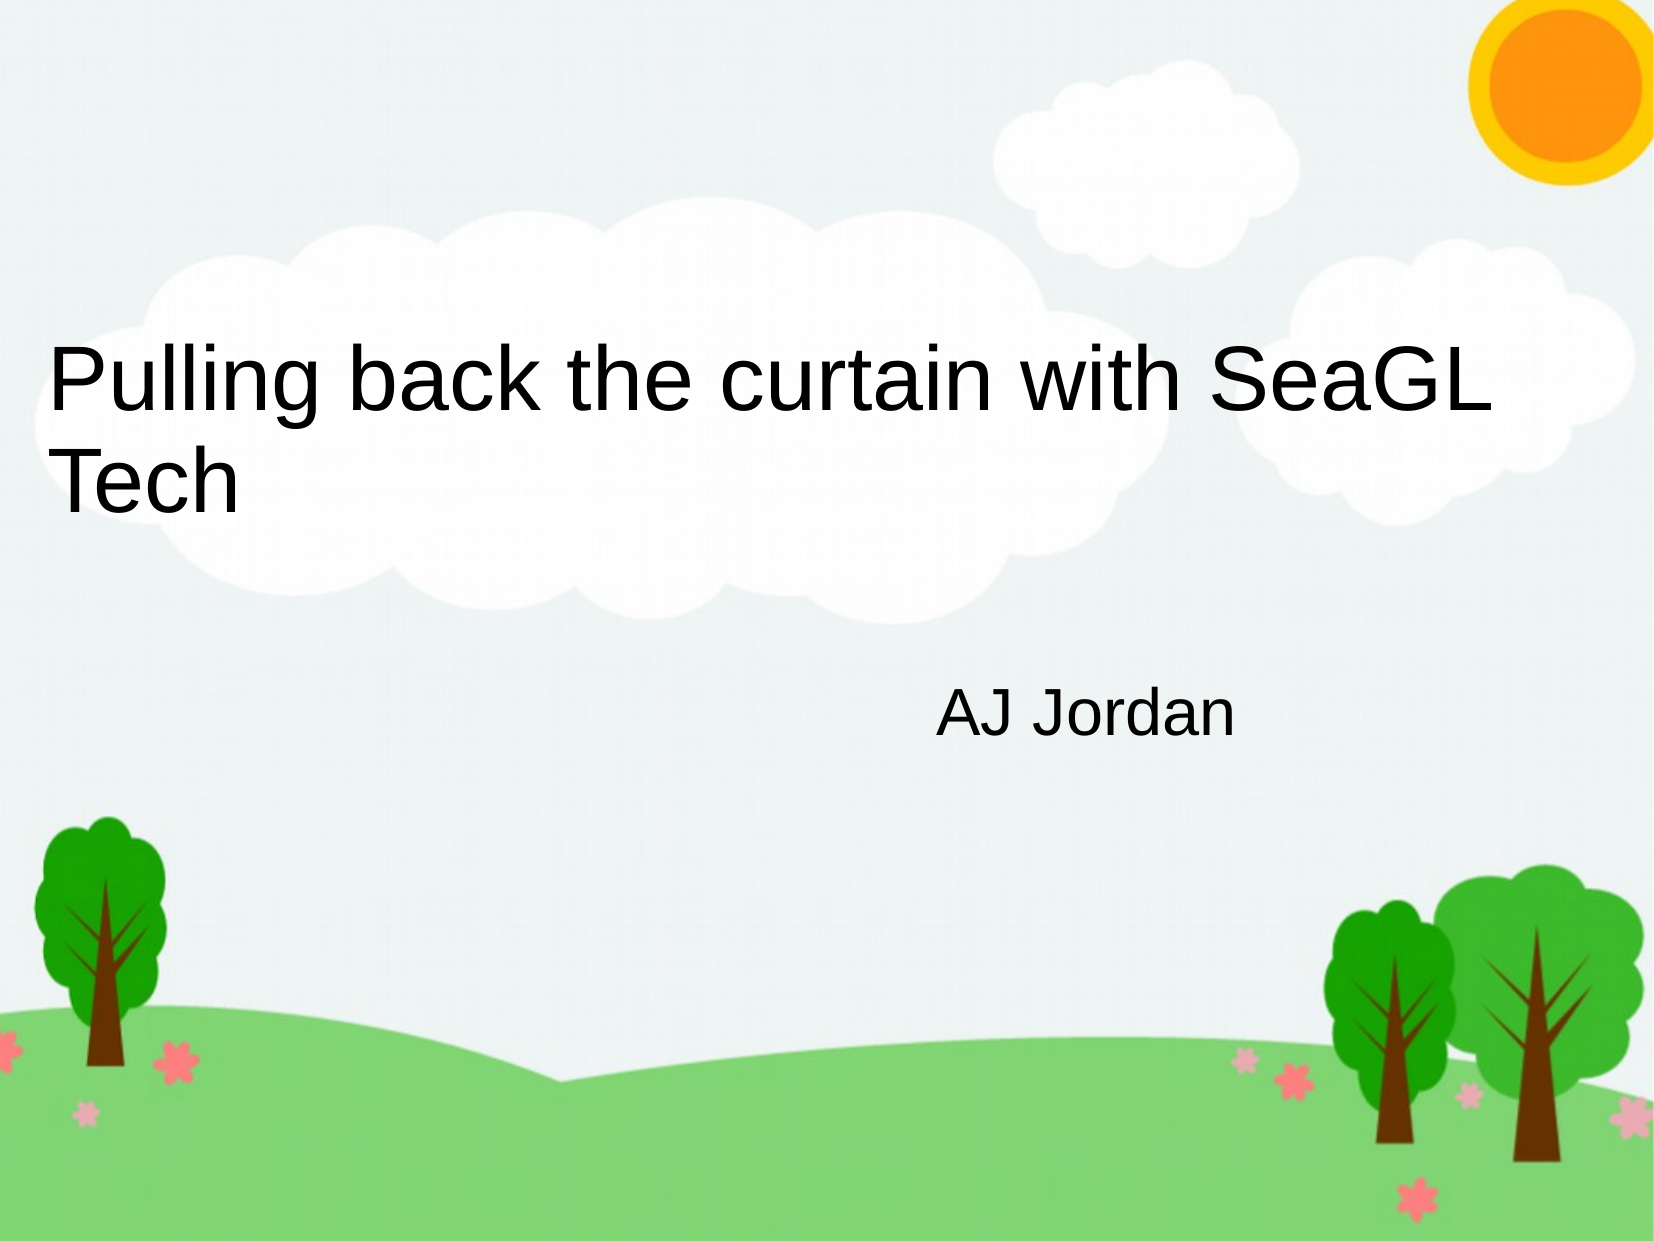

# Pulling back the curtain with SeaGL Tech
AJ Jordan